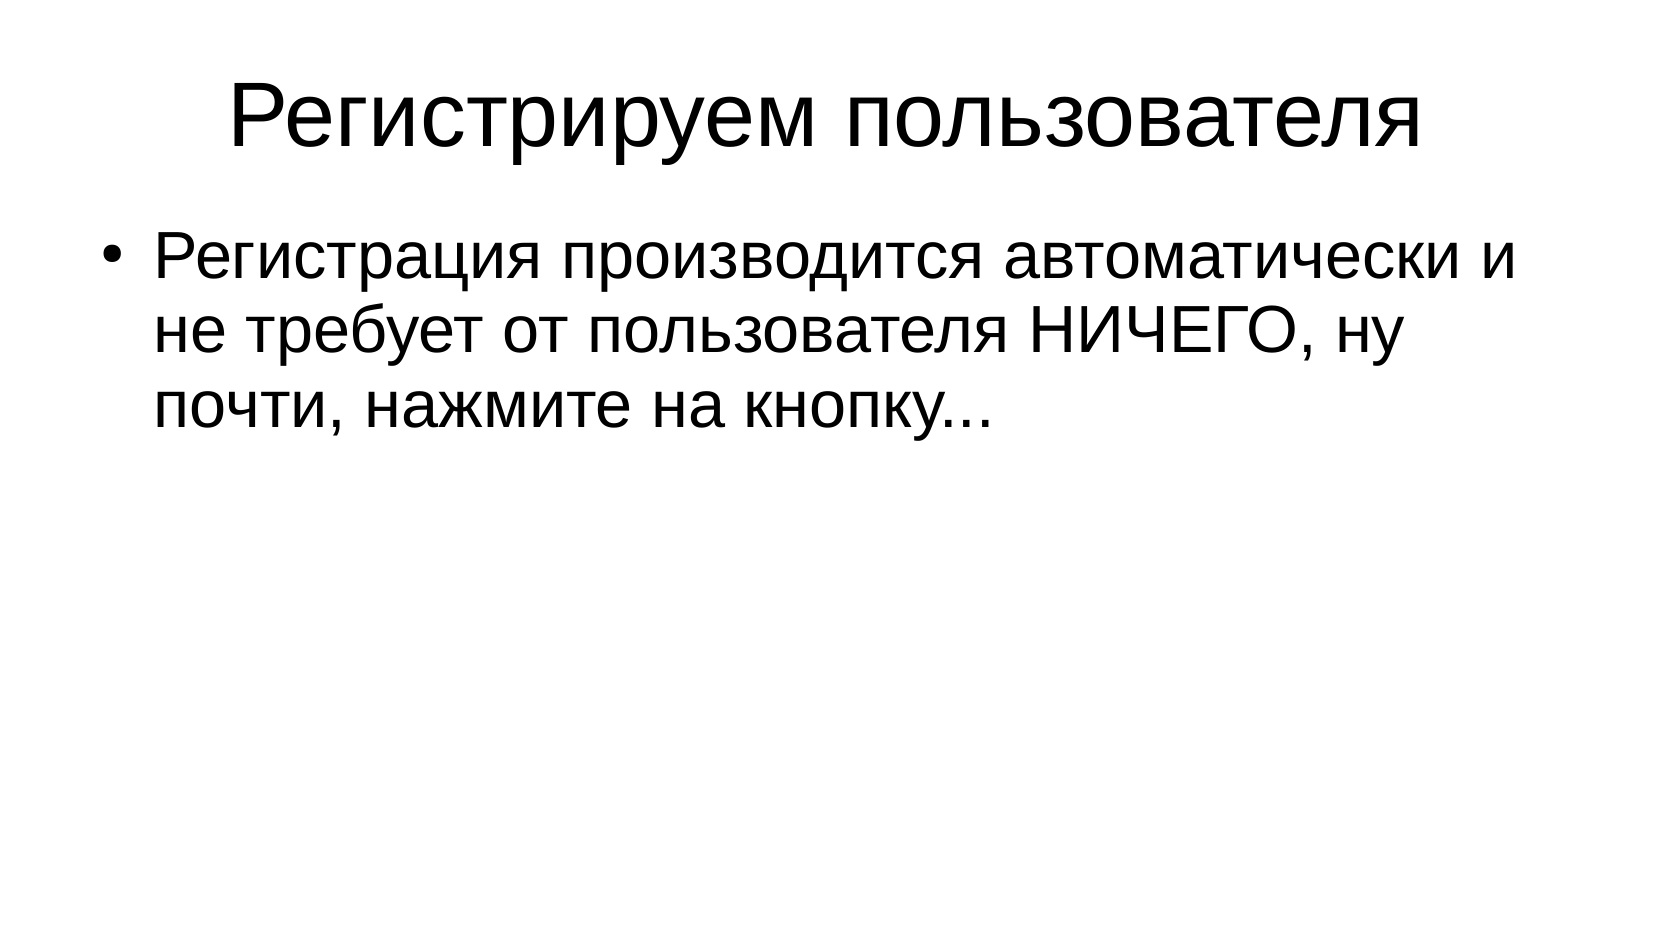

# Регистрируем пользователя
Регистрация производится автоматически и не требует от пользователя НИЧЕГО, ну почти, нажмите на кнопку...